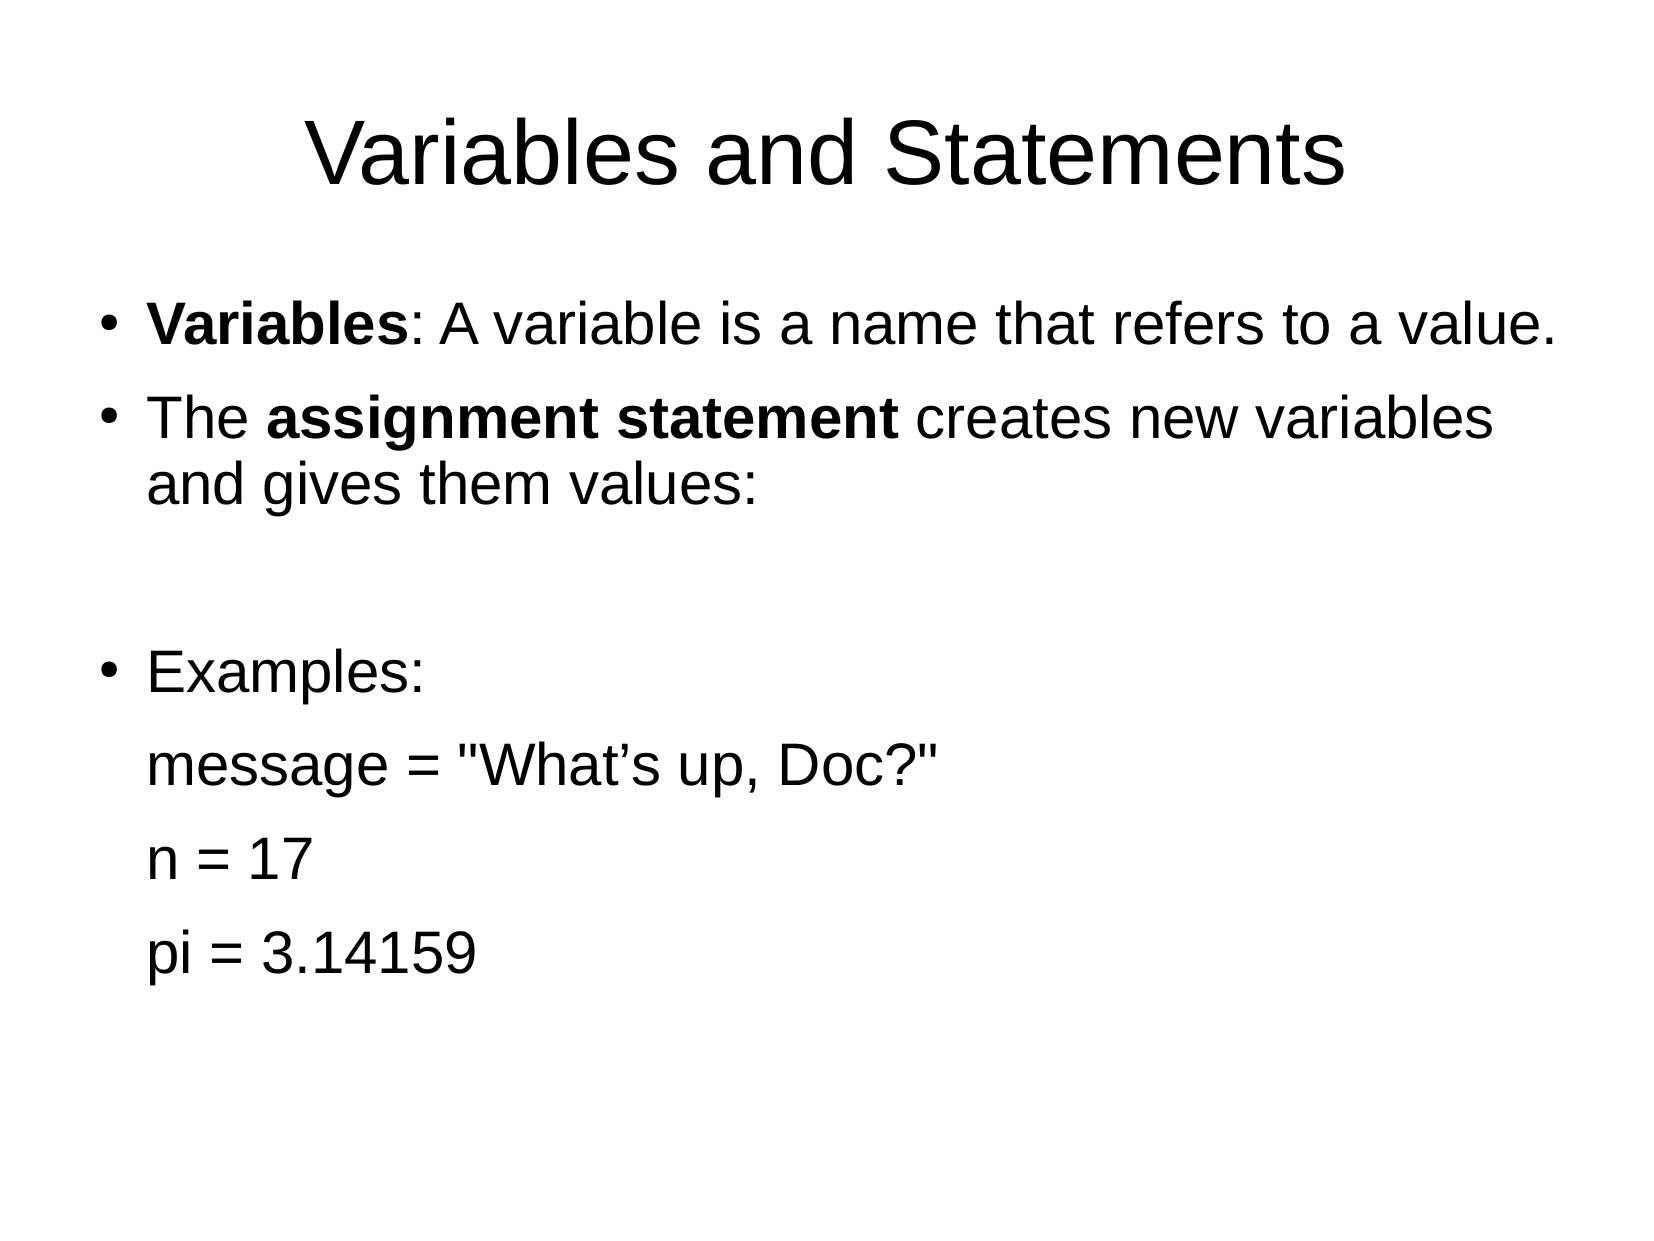

# Variables and Statements
Variables: A variable is a name that refers to a value.
The assignment statement creates new variables and gives them values:
Examples:
message = "What’s up, Doc?"
n = 17
pi = 3.14159